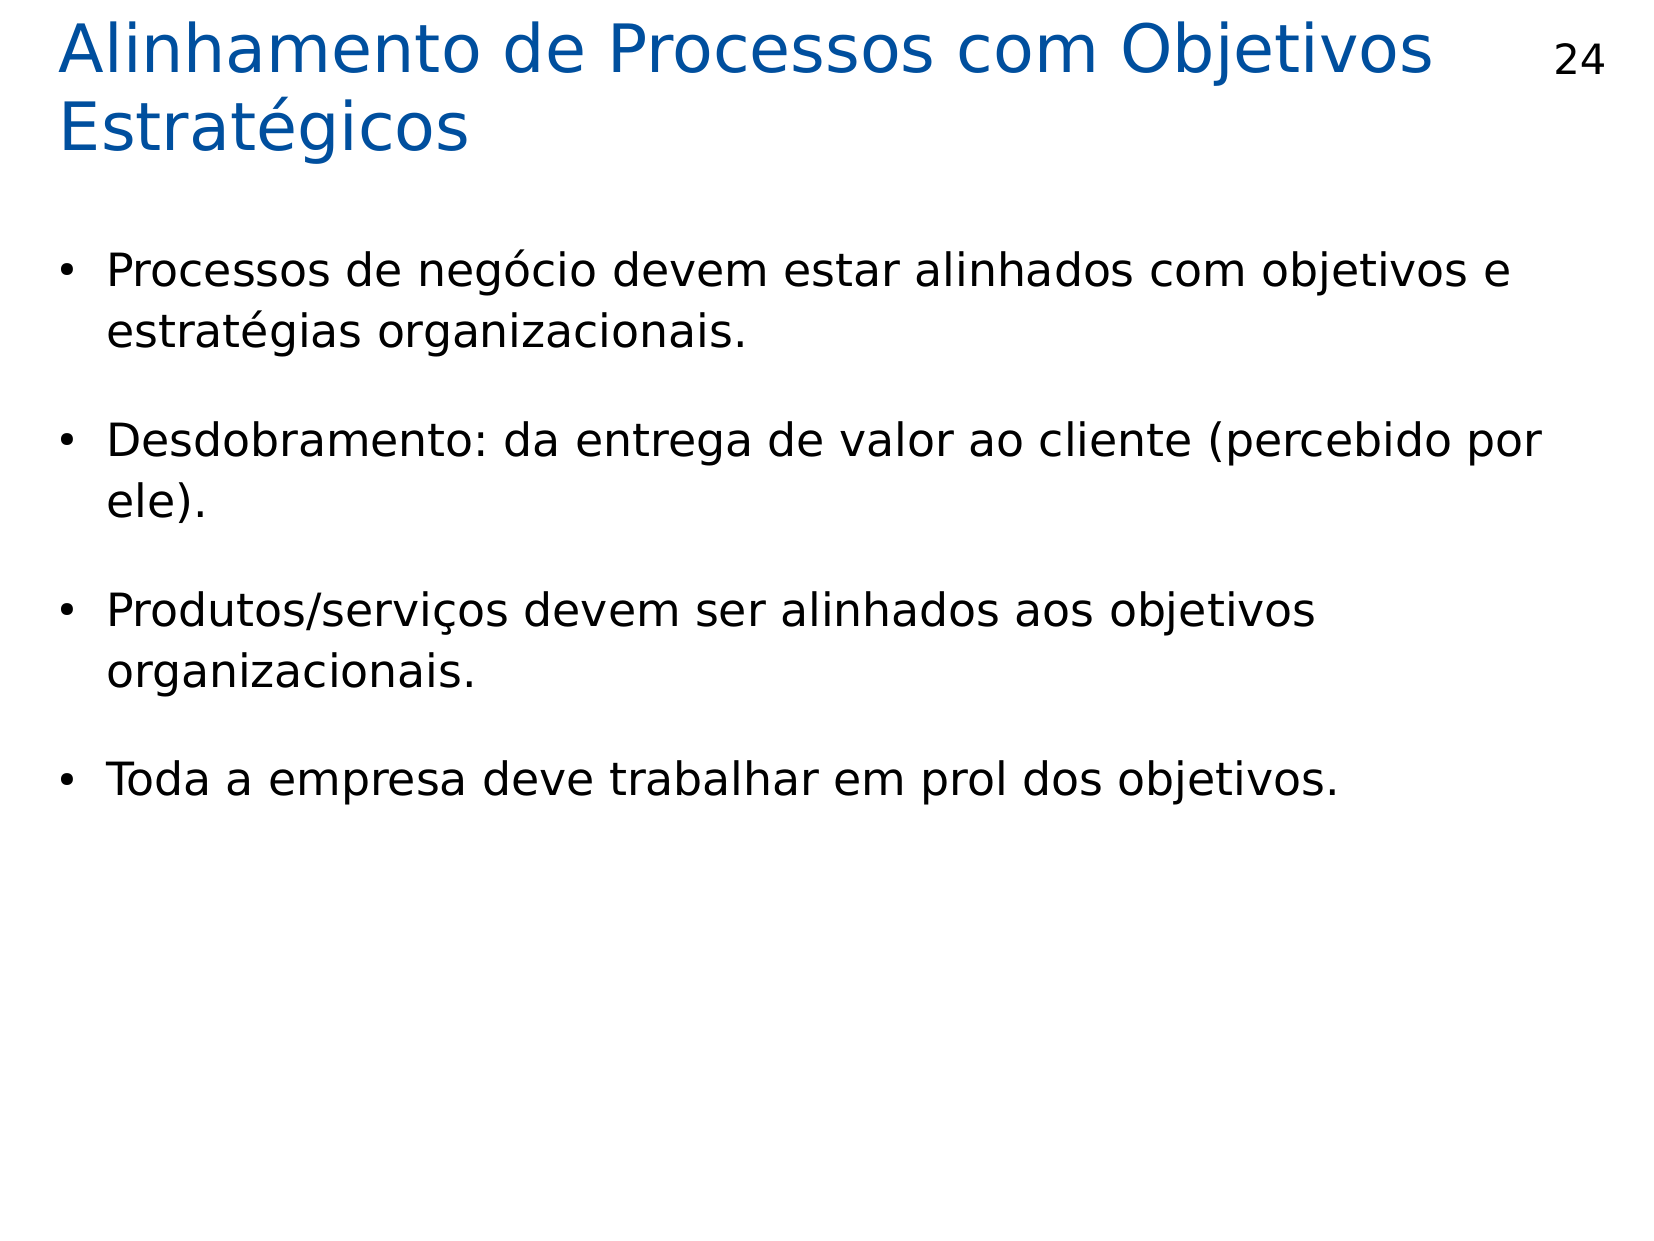

# Alinhamento de Processos com Objetivos Estratégicos
24
Processos de negócio devem estar alinhados com objetivos e estratégias organizacionais.
Desdobramento: da entrega de valor ao cliente (percebido por ele).
Produtos/serviços devem ser alinhados aos objetivos organizacionais.
Toda a empresa deve trabalhar em prol dos objetivos.